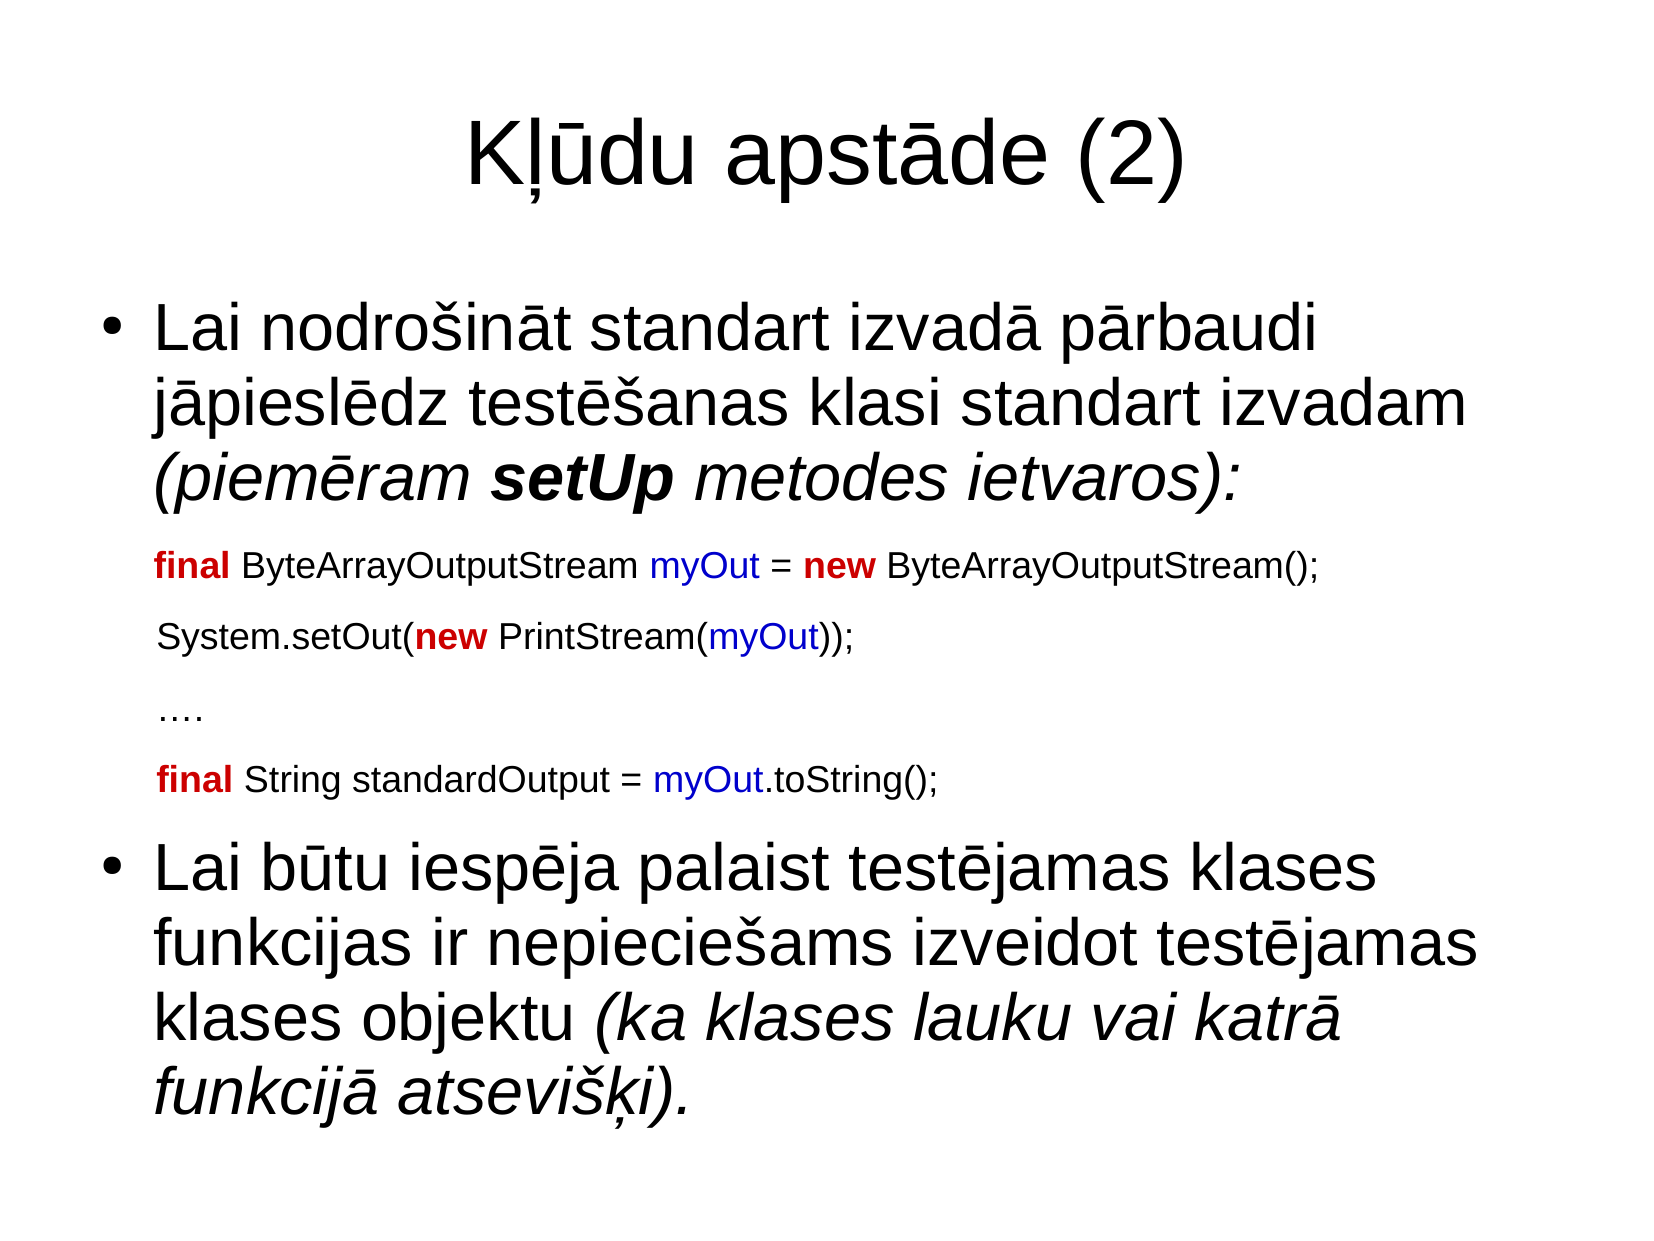

# Kļūdu apstāde (2)
Lai nodrošināt standart izvadā pārbaudi jāpieslēdz testēšanas klasi standart izvadam (piemēram setUp metodes ietvaros):
final ByteArrayOutputStream myOut = new ByteArrayOutputStream();
 System.setOut(new PrintStream(myOut));
 ….
 final String standardOutput = myOut.toString();
Lai būtu iespēja palaist testējamas klases funkcijas ir nepieciešams izveidot testējamas klases objektu (ka klases lauku vai katrā funkcijā atsevišķi).